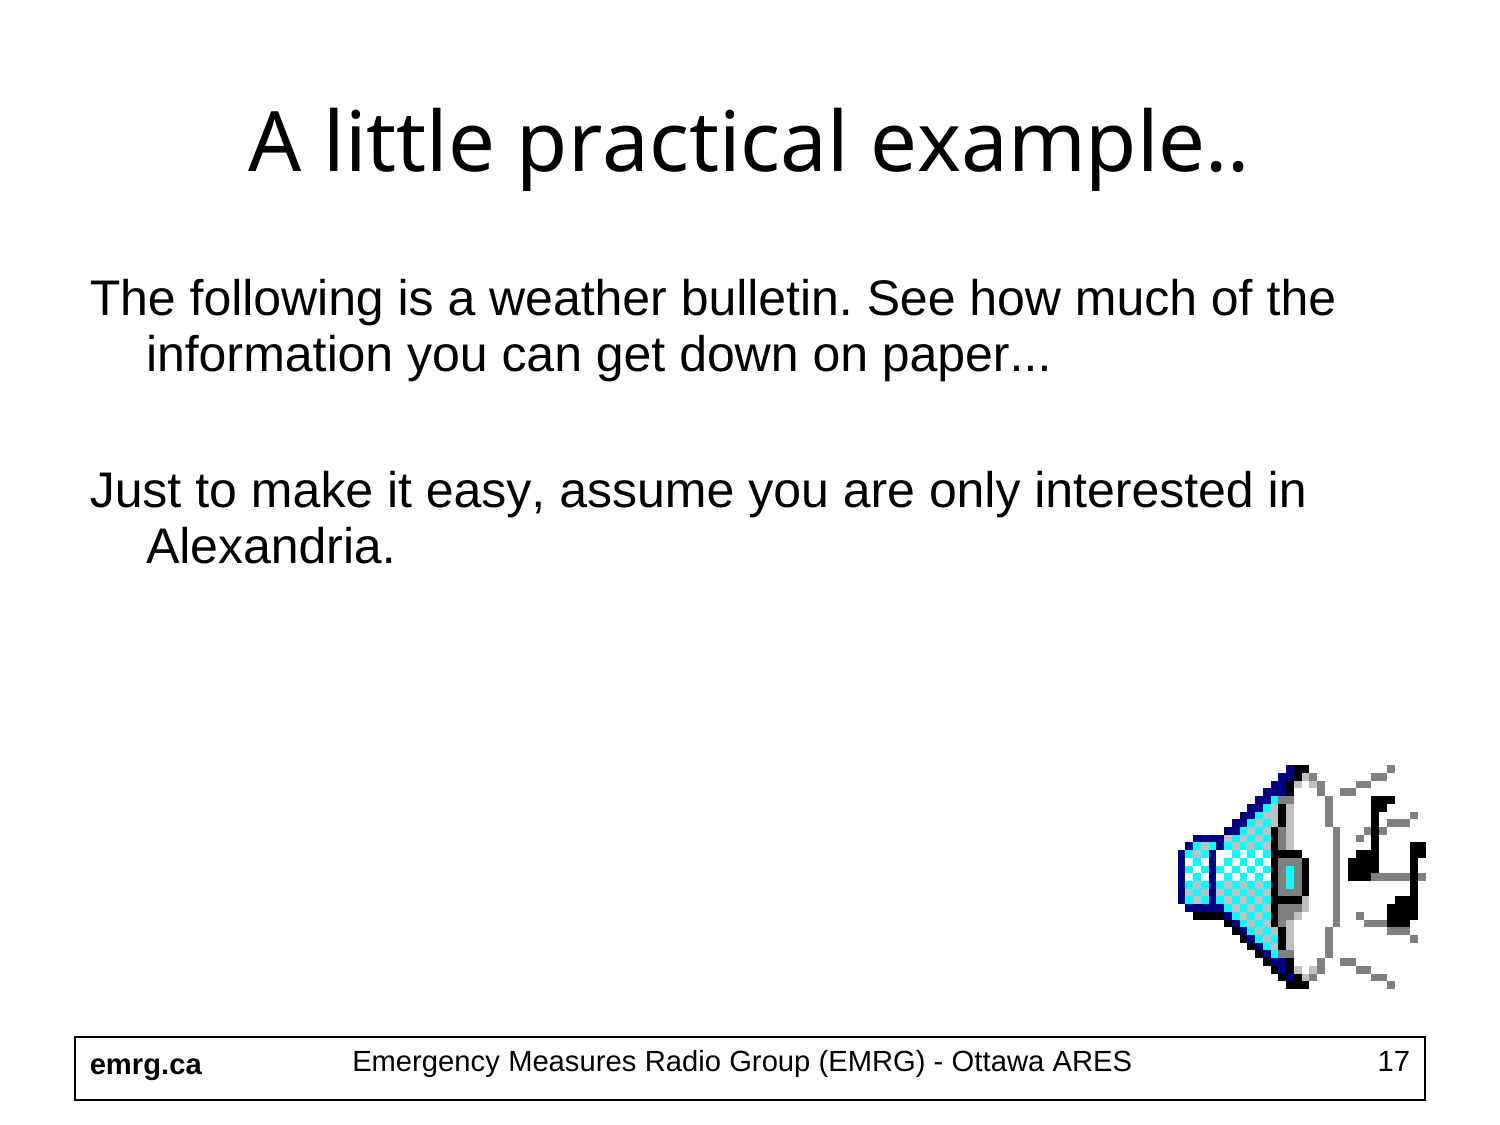

# A little practical example..
The following is a weather bulletin. See how much of the information you can get down on paper...
Just to make it easy, assume you are only interested in Alexandria.
Emergency Measures Radio Group (EMRG) - Ottawa ARES
17